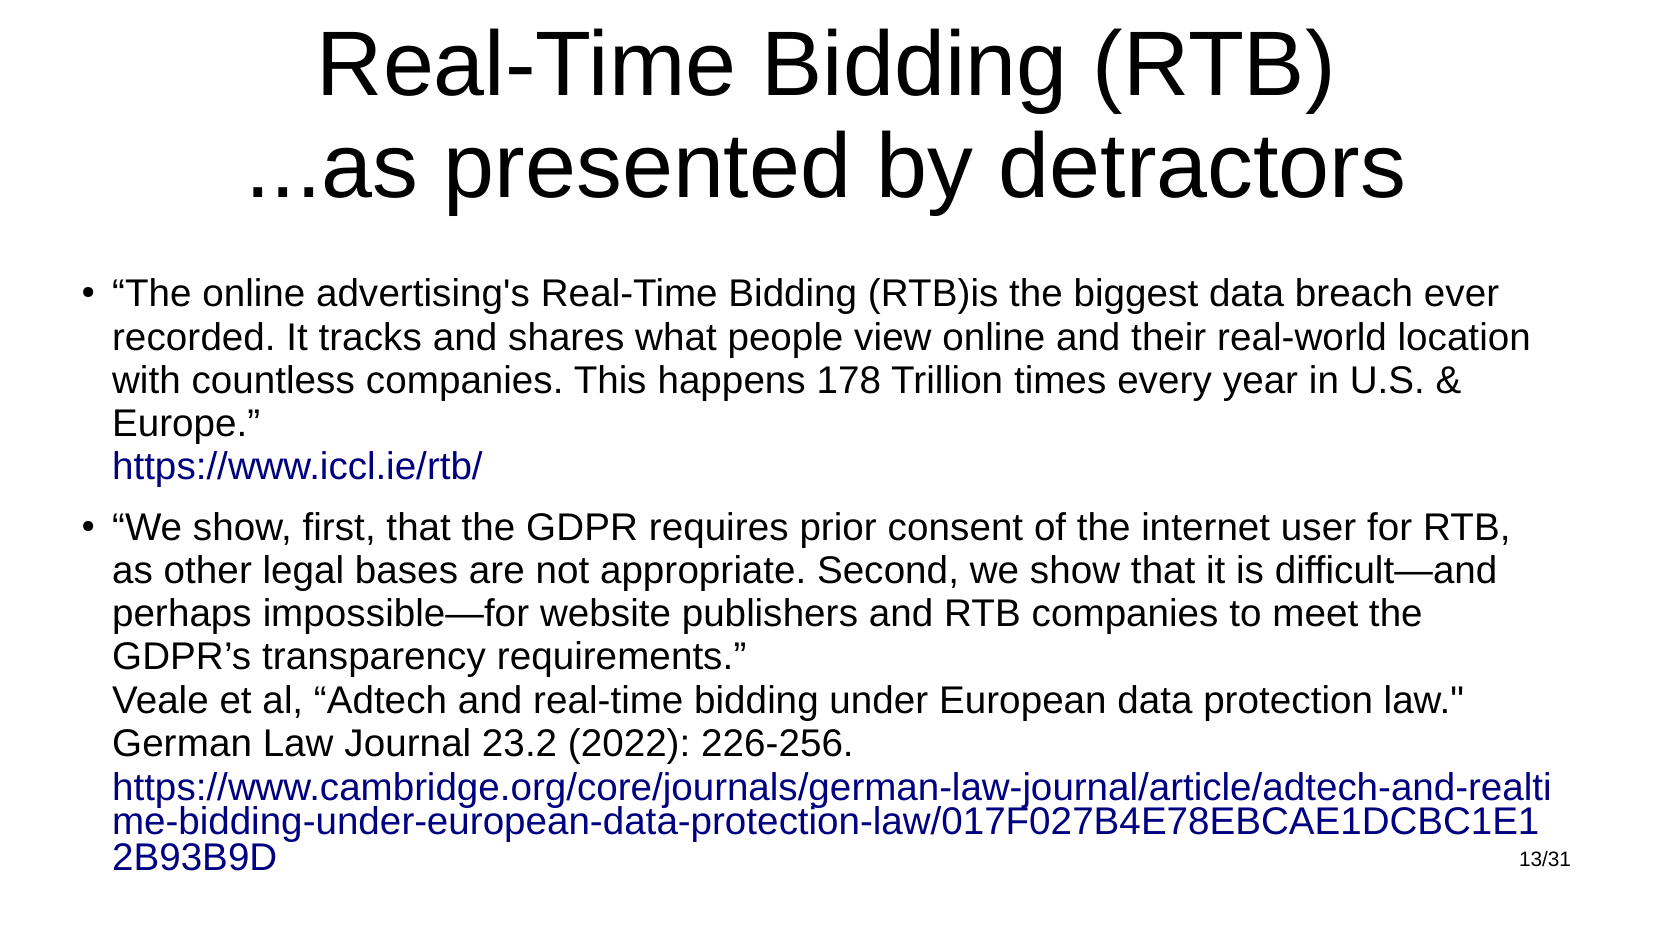

# Real-Time Bidding (RTB) ...as presented by detractors
“The online advertising's Real-Time Bidding (RTB)is the biggest data breach ever recorded. It tracks and shares what people view online and their real-world location with countless companies. This happens 178 Trillion times every year in U.S. & Europe.”
https://www.iccl.ie/rtb/
“We show, first, that the GDPR requires prior consent of the internet user for RTB, as other legal bases are not appropriate. Second, we show that it is difficult—and perhaps impossible—for website publishers and RTB companies to meet the GDPR’s transparency requirements.”
Veale et al, “Adtech and real-time bidding under European data protection law." German Law Journal 23.2 (2022): 226-256. https://www.cambridge.org/core/journals/german-law-journal/article/adtech-and-realtime-bidding-under-european-data-protection-law/017F027B4E78EBCAE1DCBC1E12B93B9D
13